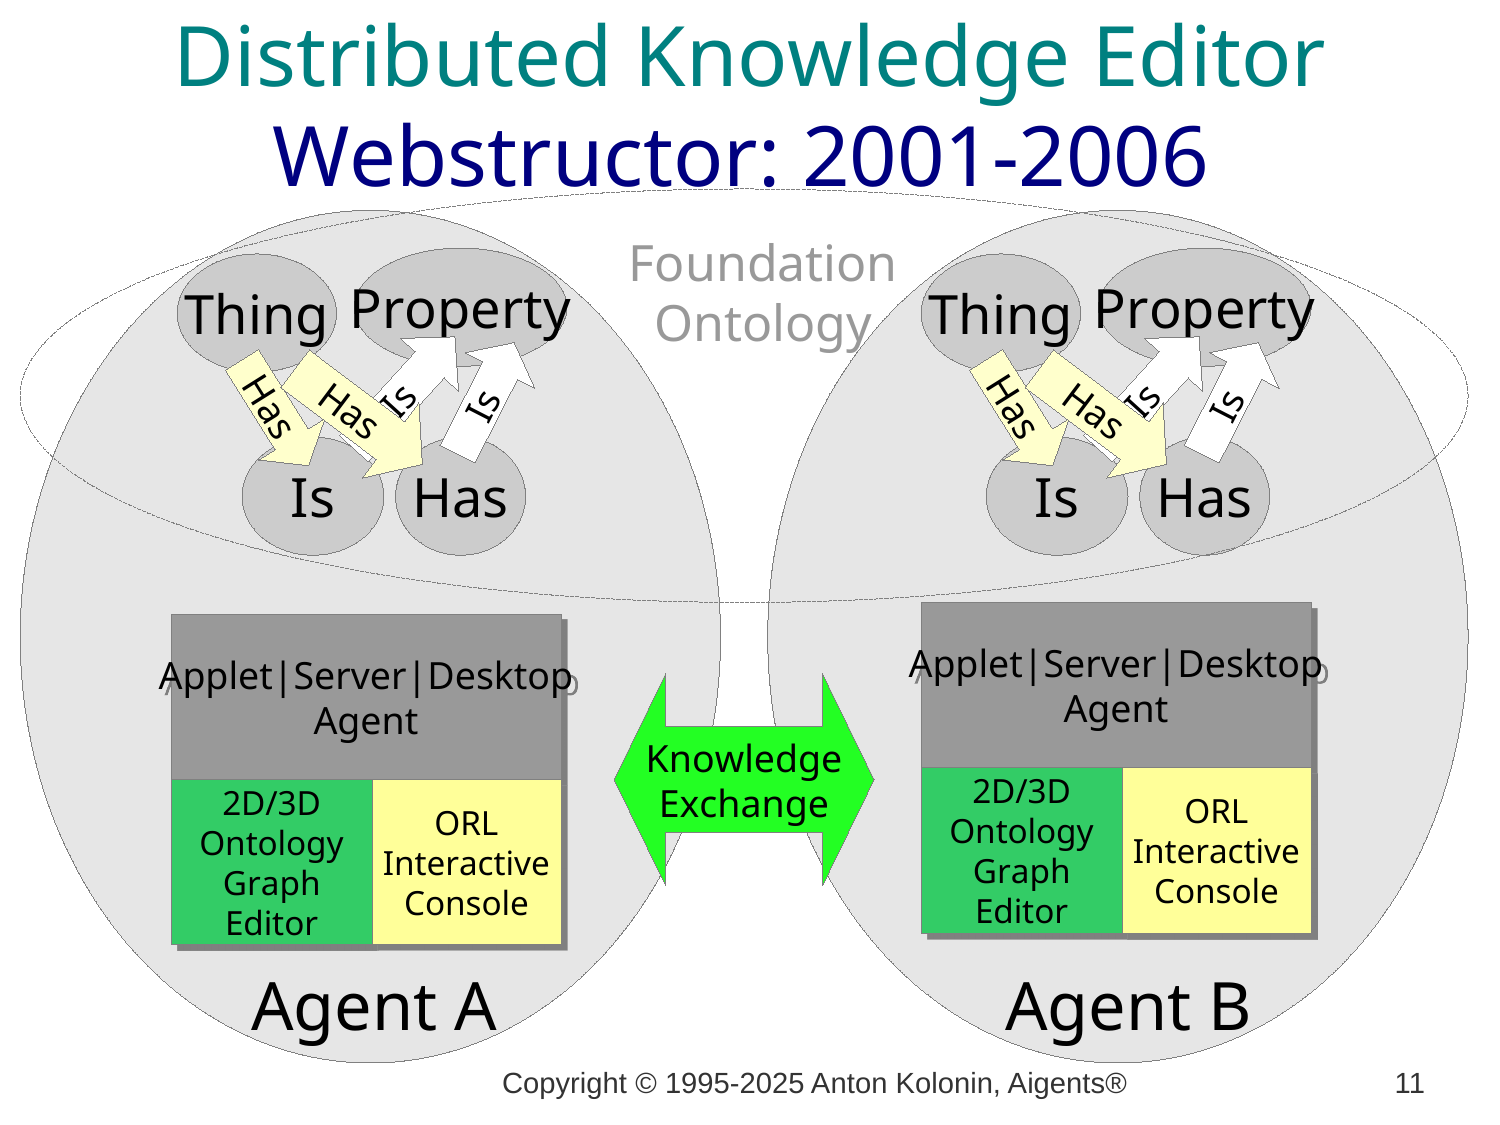

Distributed Knowledge Editor
Webstructor: 2001-2006
Foundation
Ontology
Property
Property
Thing
Thing
Is
Is
Is
Is
Has
Has
Has
Has
Is
Has
Is
Has
Applet|Server|Desktop
Agent
Applet|Server|Desktop
Agent
Knowledge
Exchange
ORL
Interactive
Console
2D/3D
Ontology
Graph
Editor
ORL
Interactive
Console
2D/3D
Ontology
Graph
Editor
Agent B
Agent A
Copyright © 1995-2025 Anton Kolonin, Aigents®
11